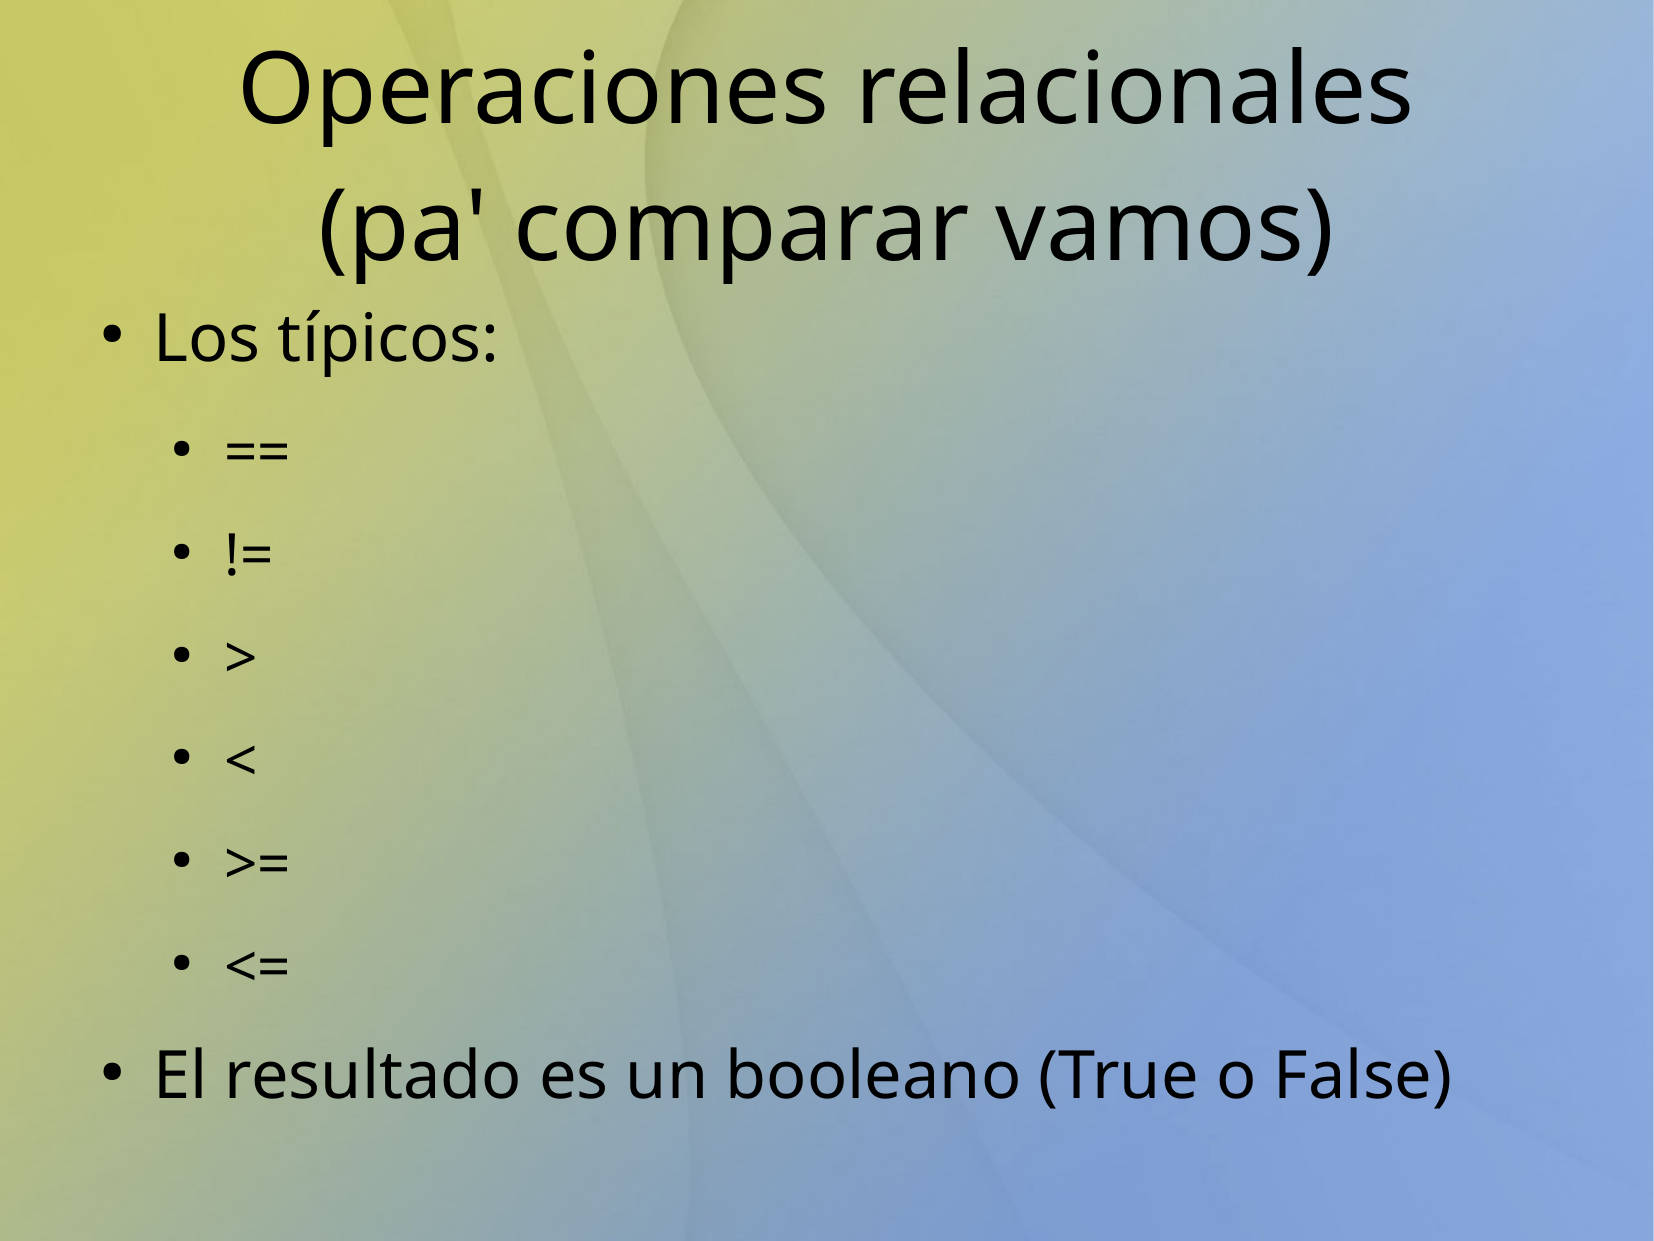

# Operaciones relacionales (pa' comparar vamos)
Los típicos:
==
!=
>
<
>=
<=
El resultado es un booleano (True o False)